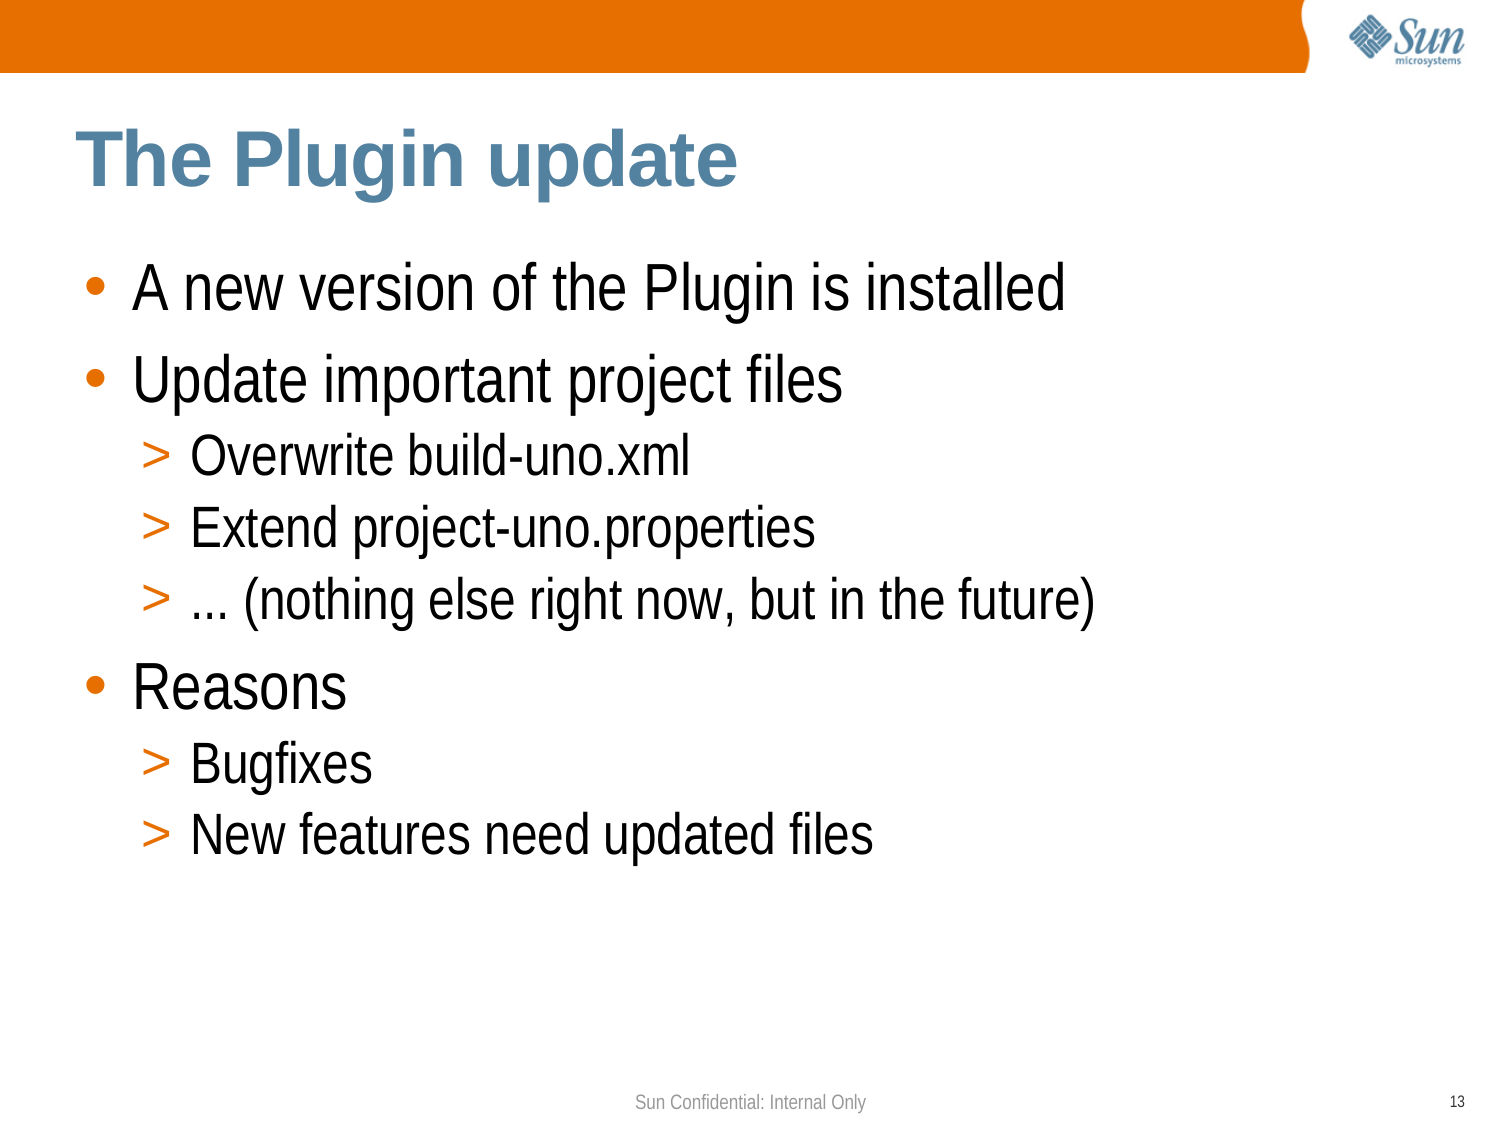

# The Plugin update
A new version of the Plugin is installed
Update important project files
Overwrite build-uno.xml
Extend project-uno.properties
... (nothing else right now, but in the future)
Reasons
Bugfixes
New features need updated files